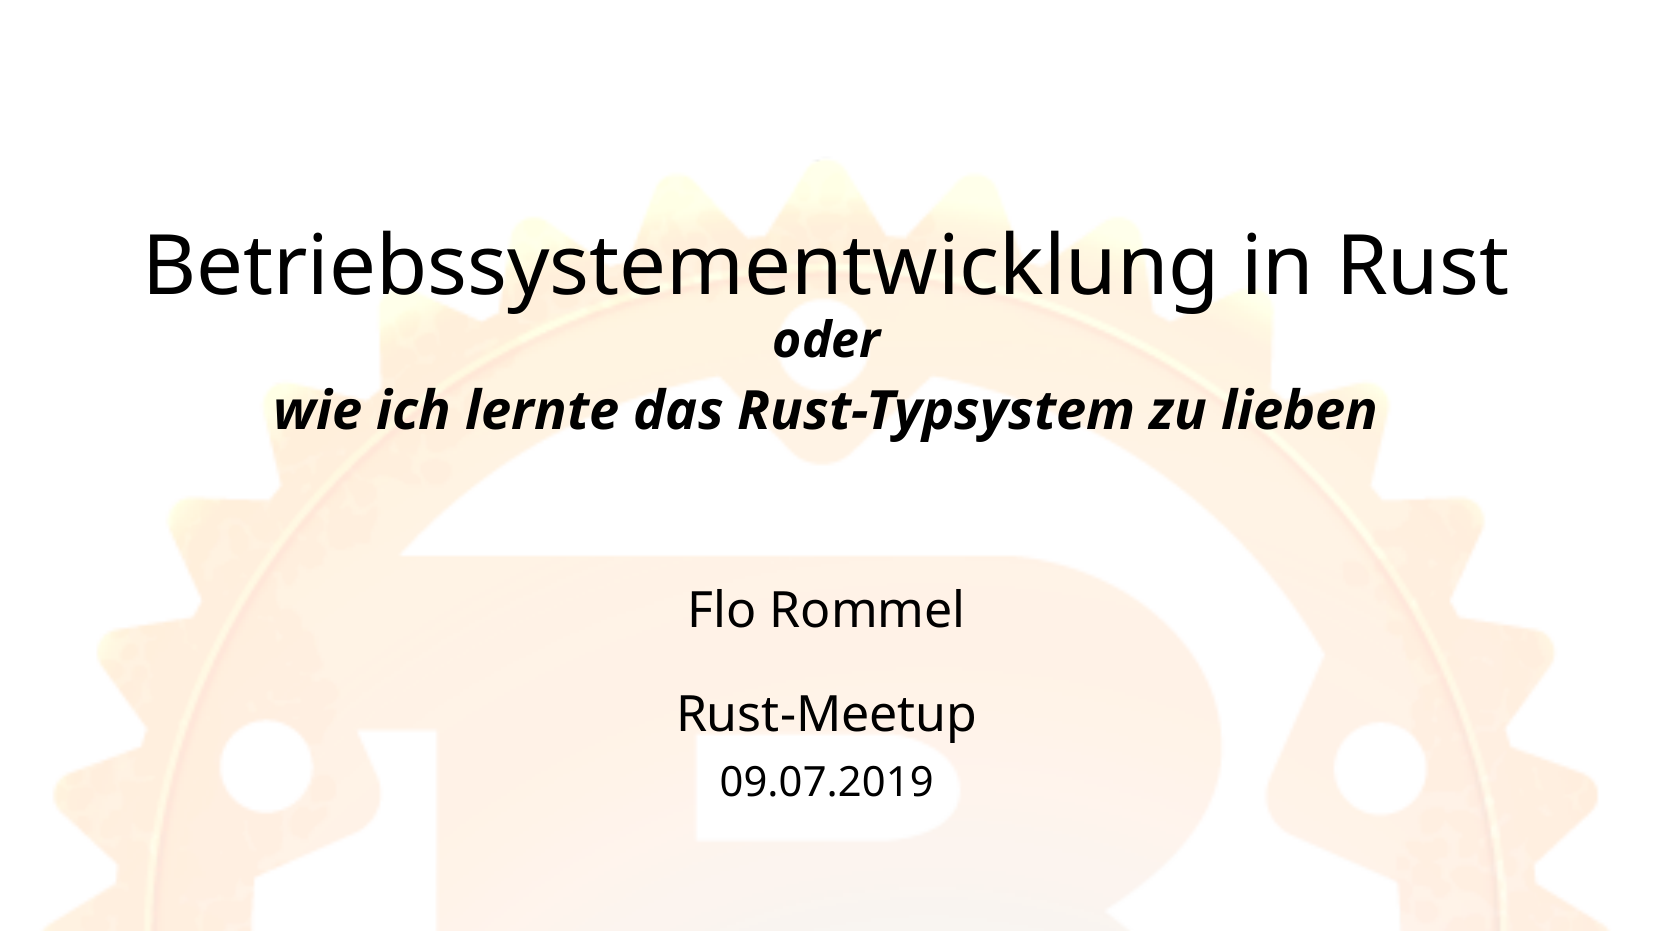

# Betriebssystementwicklung in Rust
oder
wie ich lernte das Rust-Typsystem zu lieben
Flo Rommel
Rust-Meetup
09.07.2019